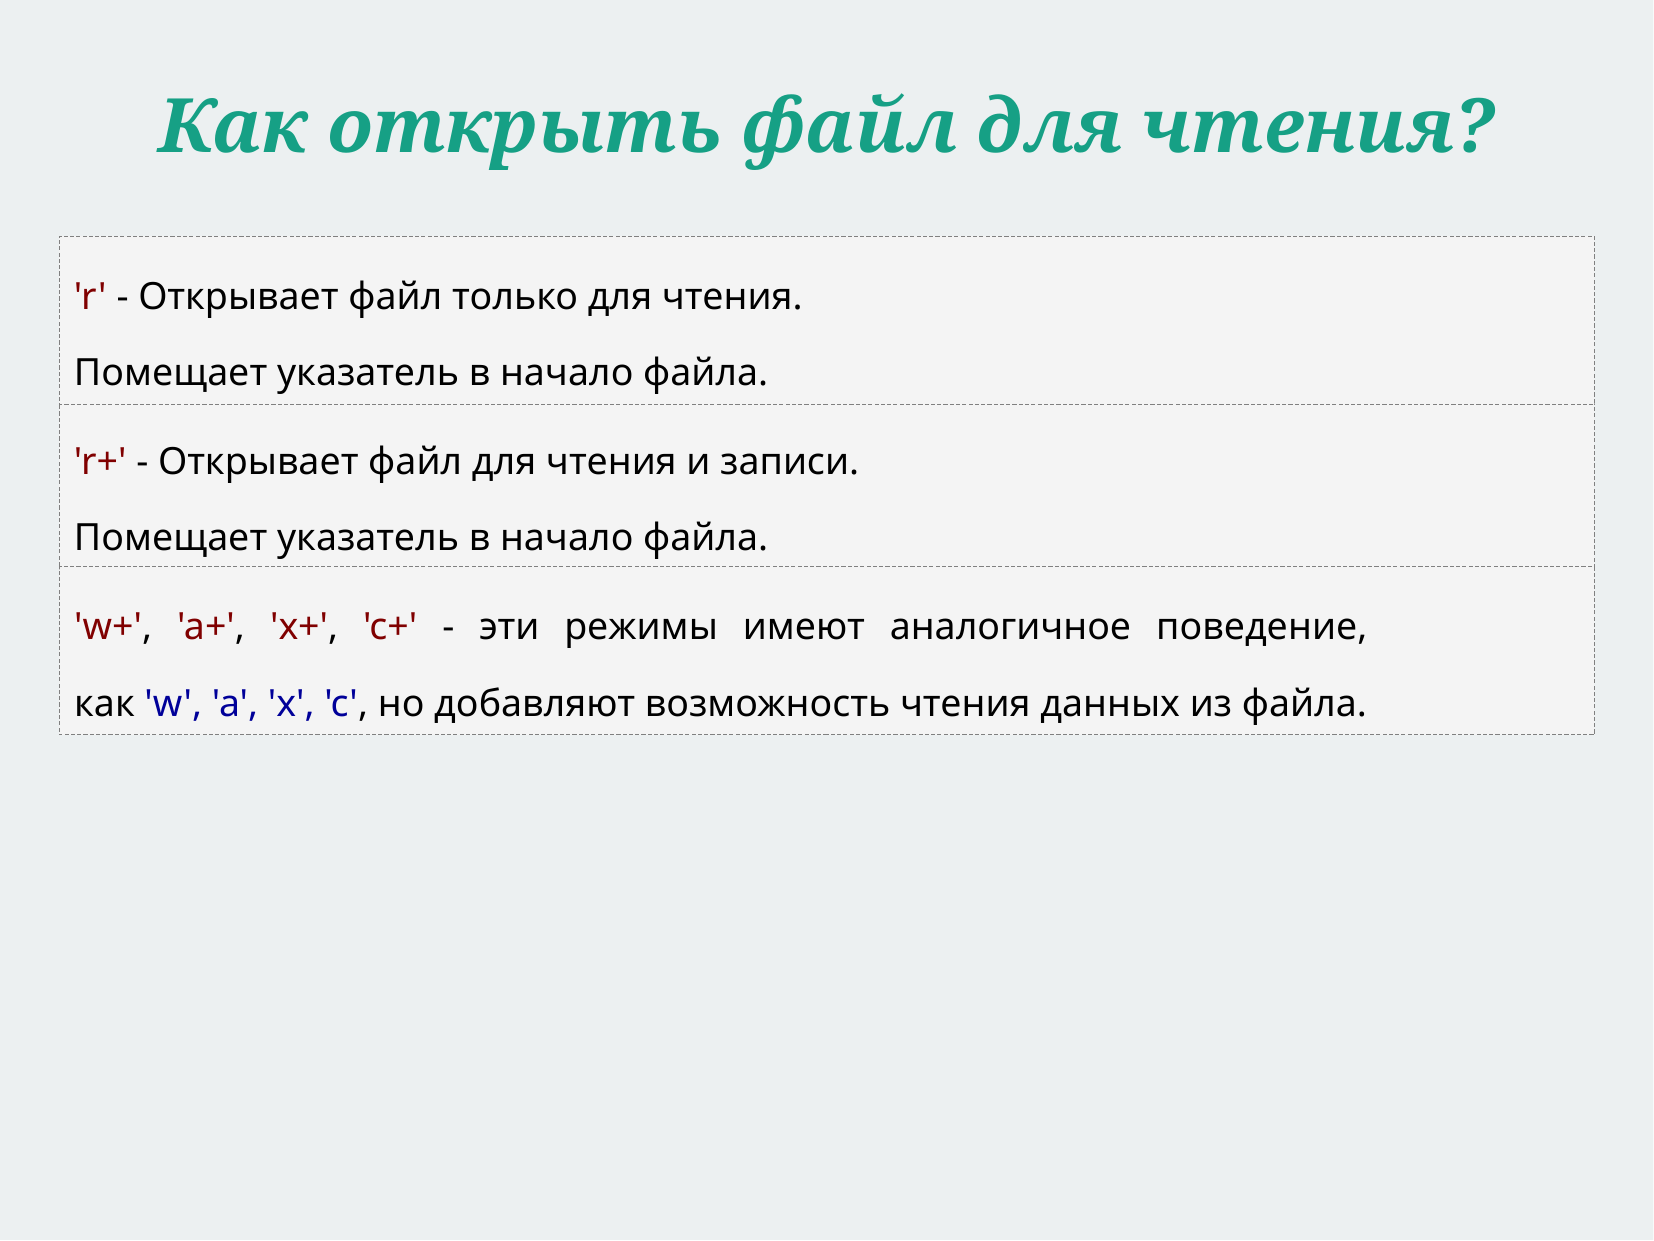

# Как открыть файл для чтения?
'r' - Открывает файл только для чтения.
Помещает указатель в начало файла.
'r+' - Открывает файл для чтения и записи.
Помещает указатель в начало файла.
'w+', 'a+', 'x+', 'c+' - эти режимы имеют аналогичное поведение,
как 'w', 'a', 'x', 'c', но добавляют возможность чтения данных из файла.